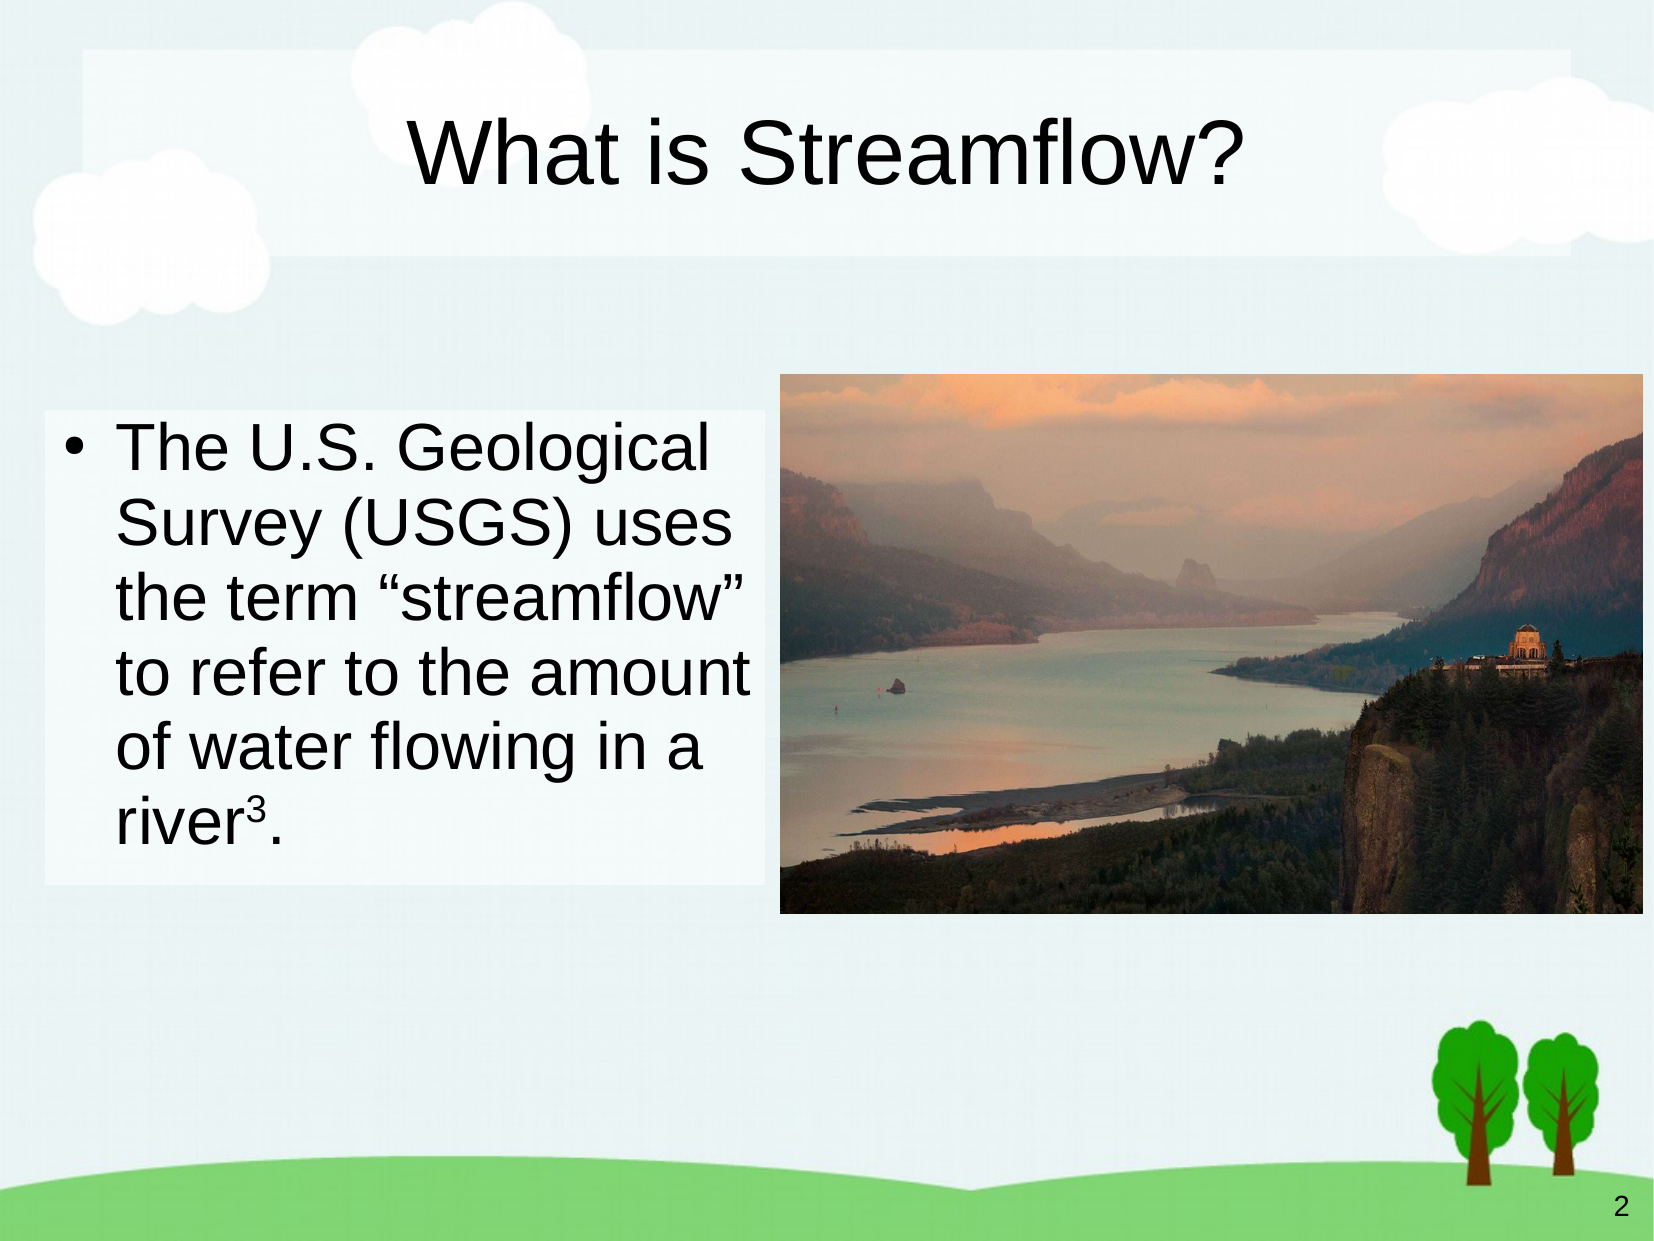

# What is Streamflow?
The U.S. Geological Survey (USGS) uses the term “streamflow” to refer to the amount of water flowing in a river3.
2